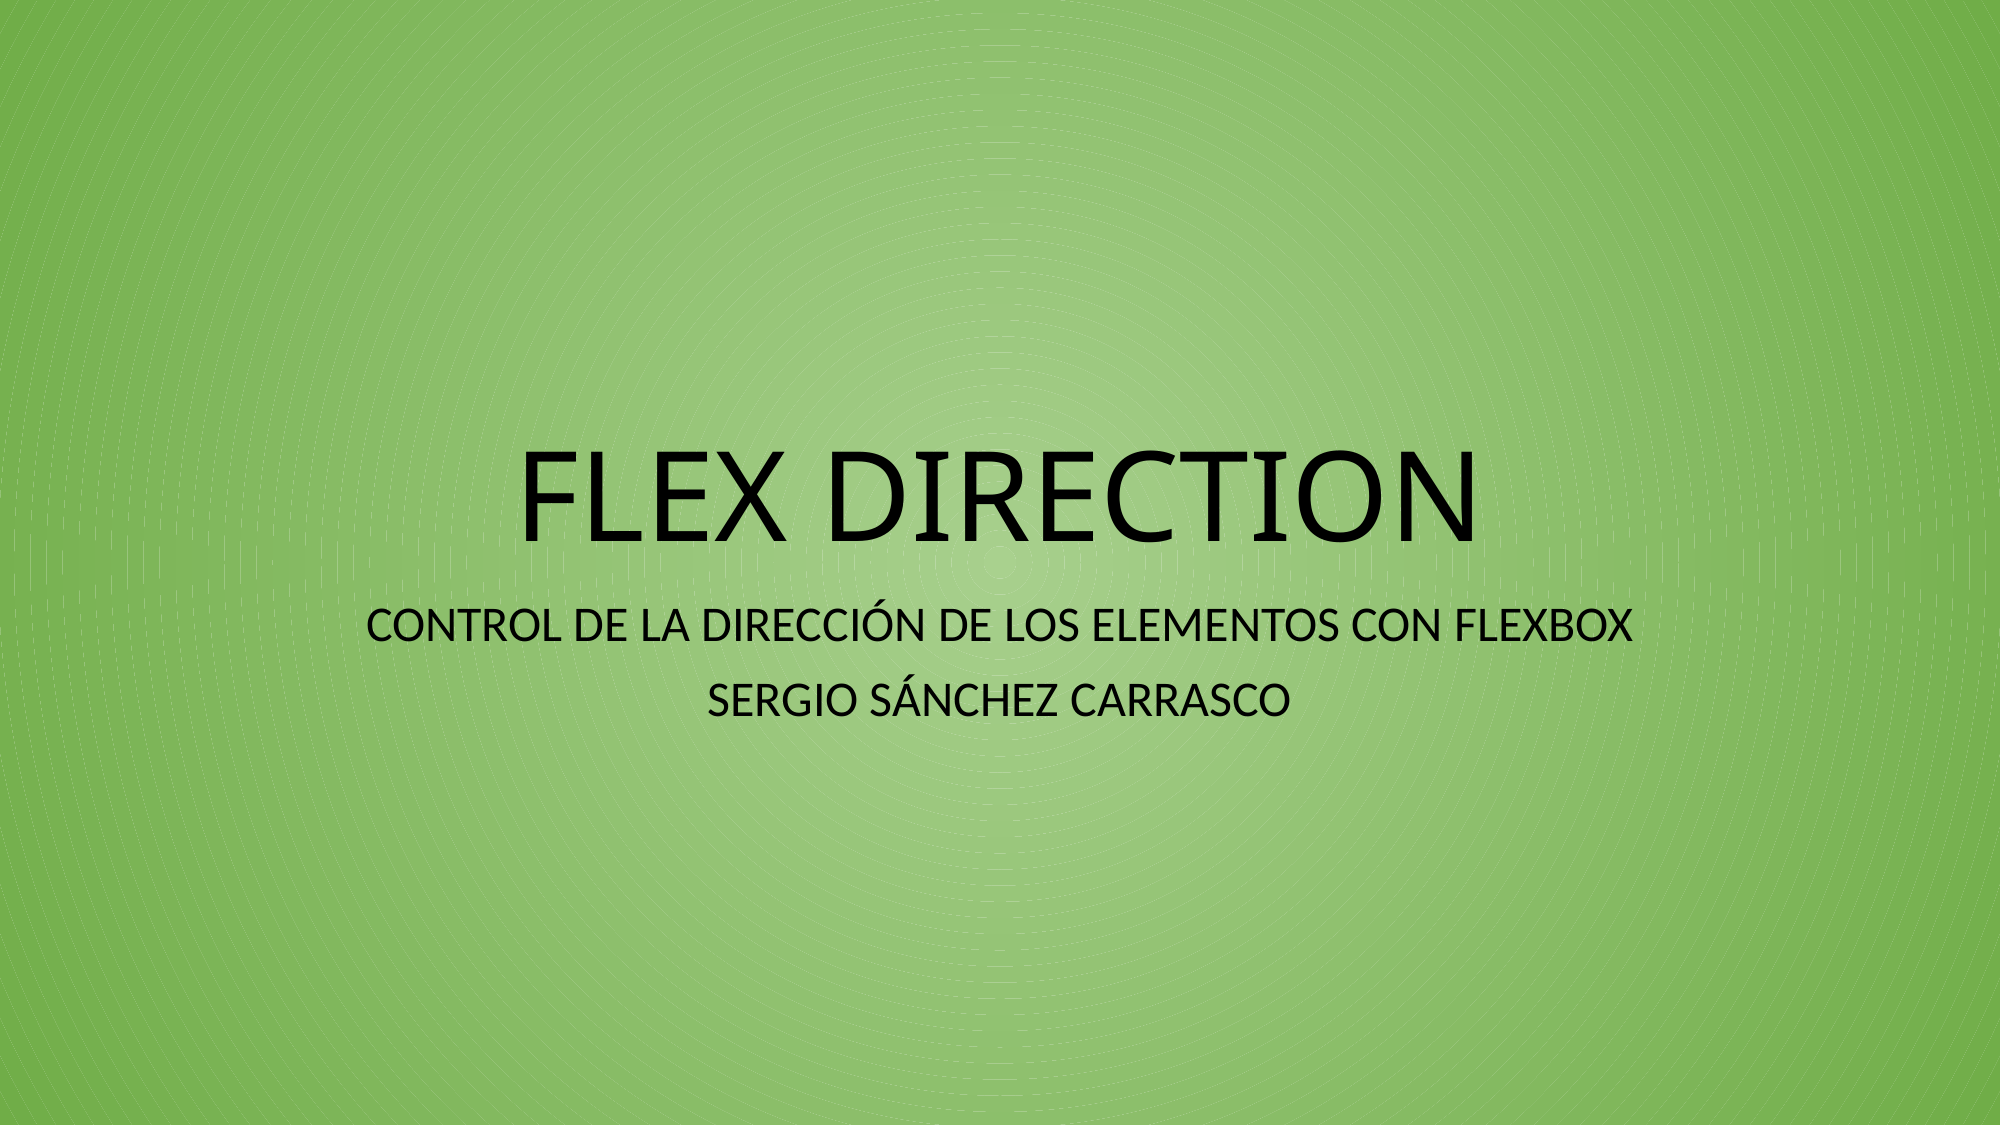

# FLEX DIRECTION
CONTROL DE LA DIRECCIÓN DE LOS ELEMENTOS CON FLEXBOX
SERGIO SÁNCHEZ CARRASCO